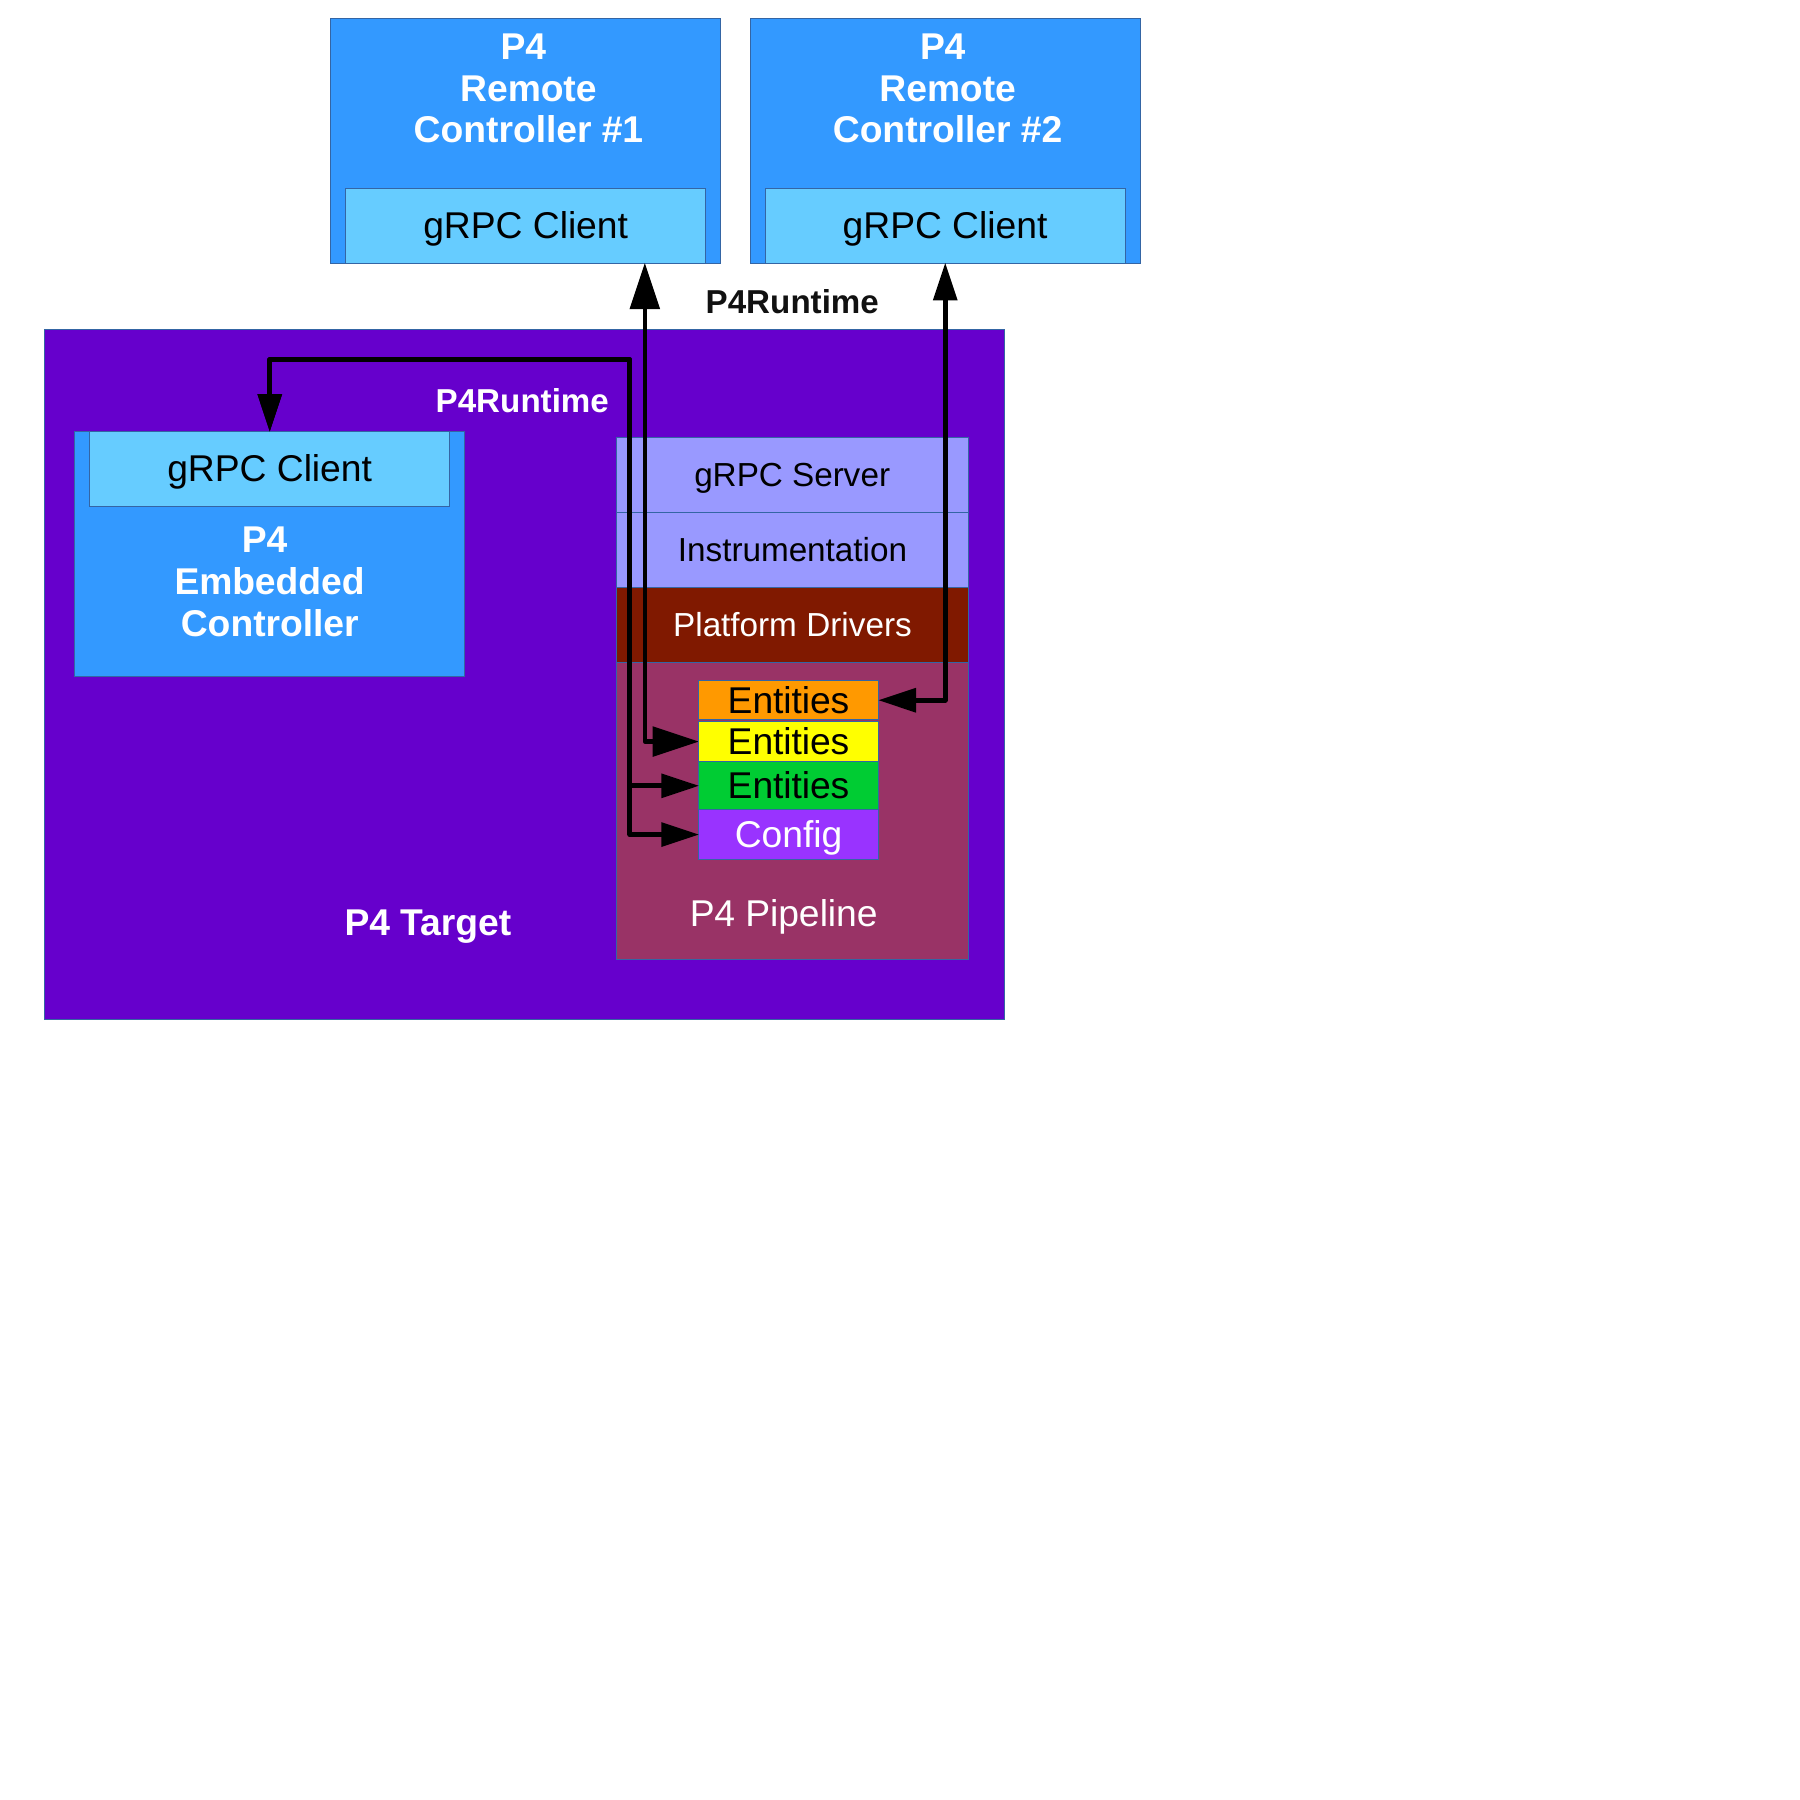

P4
Remote
Controller #1
P4
Remote
Controller #2
gRPC Client
gRPC Client
P4Runtime
P4Runtime
gRPC Client
gRPC Server
P4
Embedded
Controller
Instrumentation
Platform Drivers
Entities
Entities
Entities
Config
P4 Pipeline
P4 Target